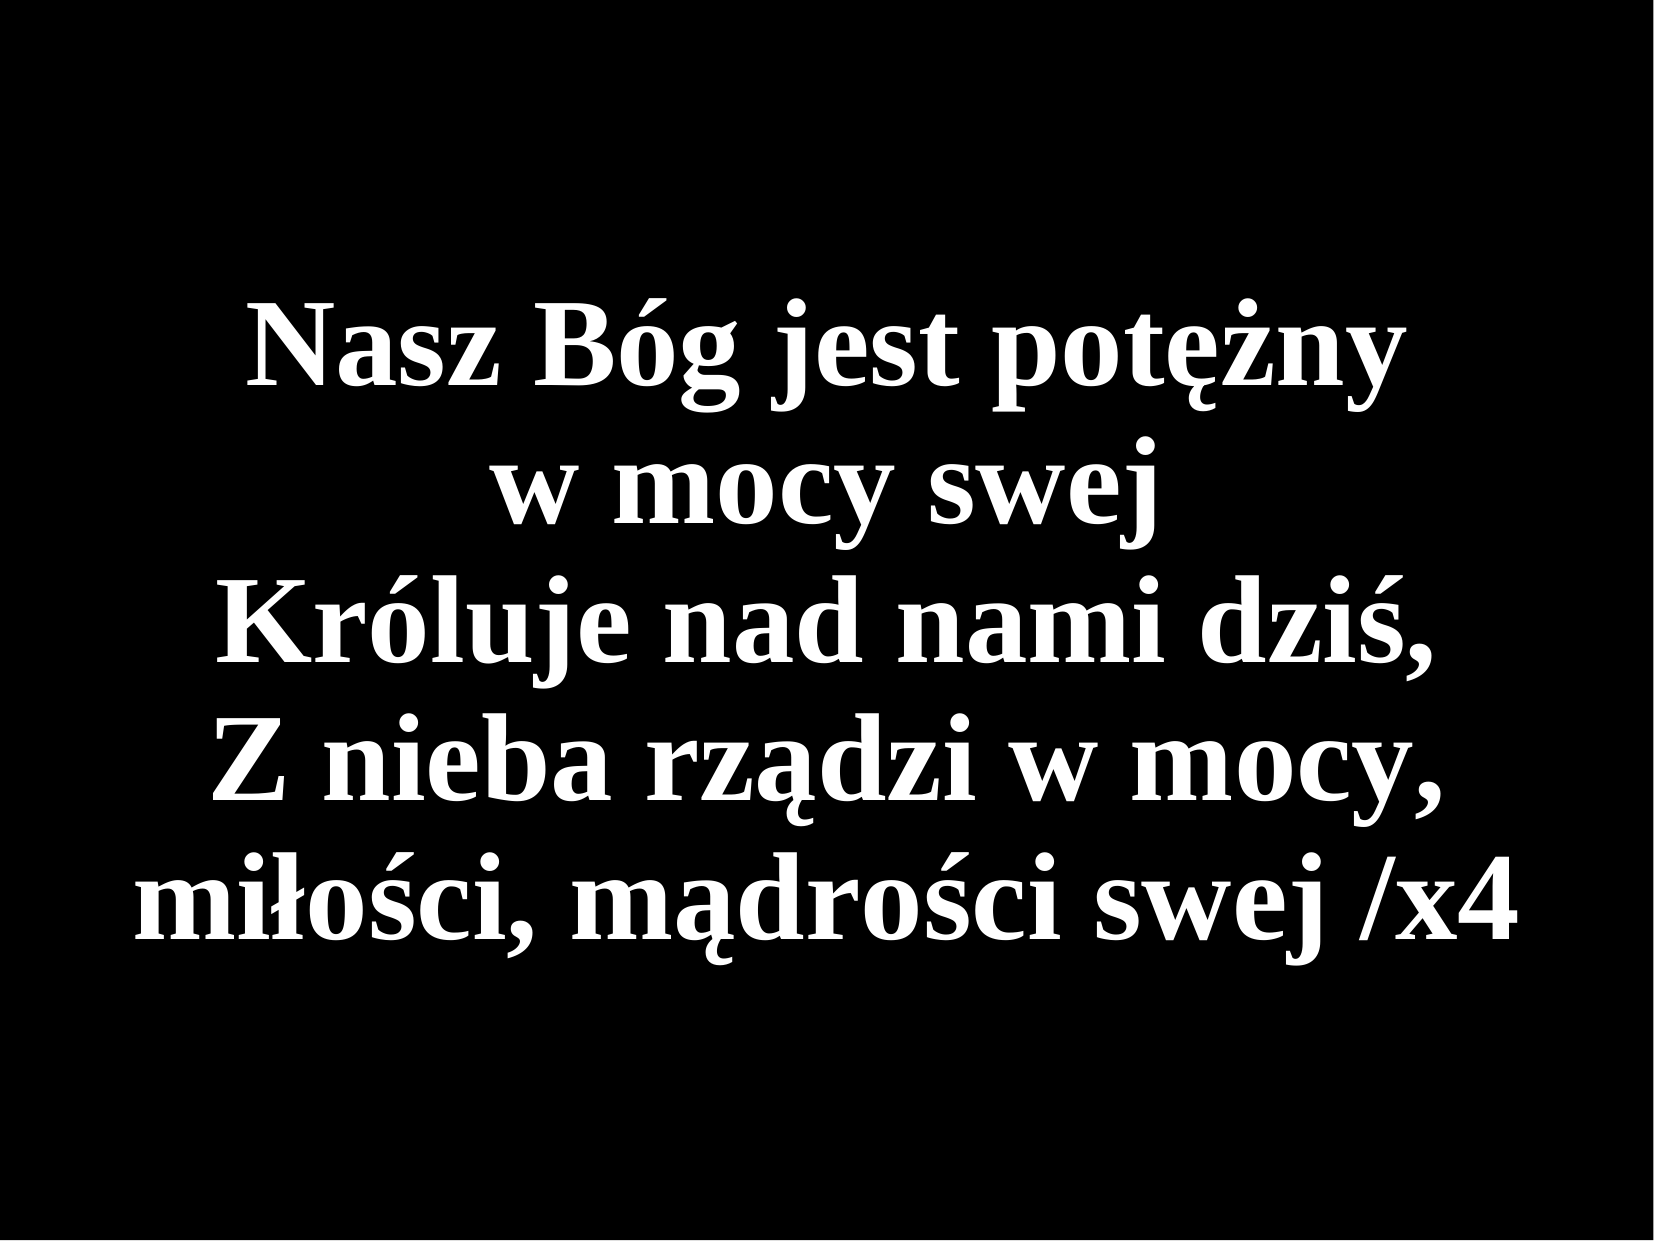

# Nasz Bóg jest potężny w mocy swej Króluje nad nami dziś, Z nieba rządzi w mocy, miłości, mądrości swej /x4